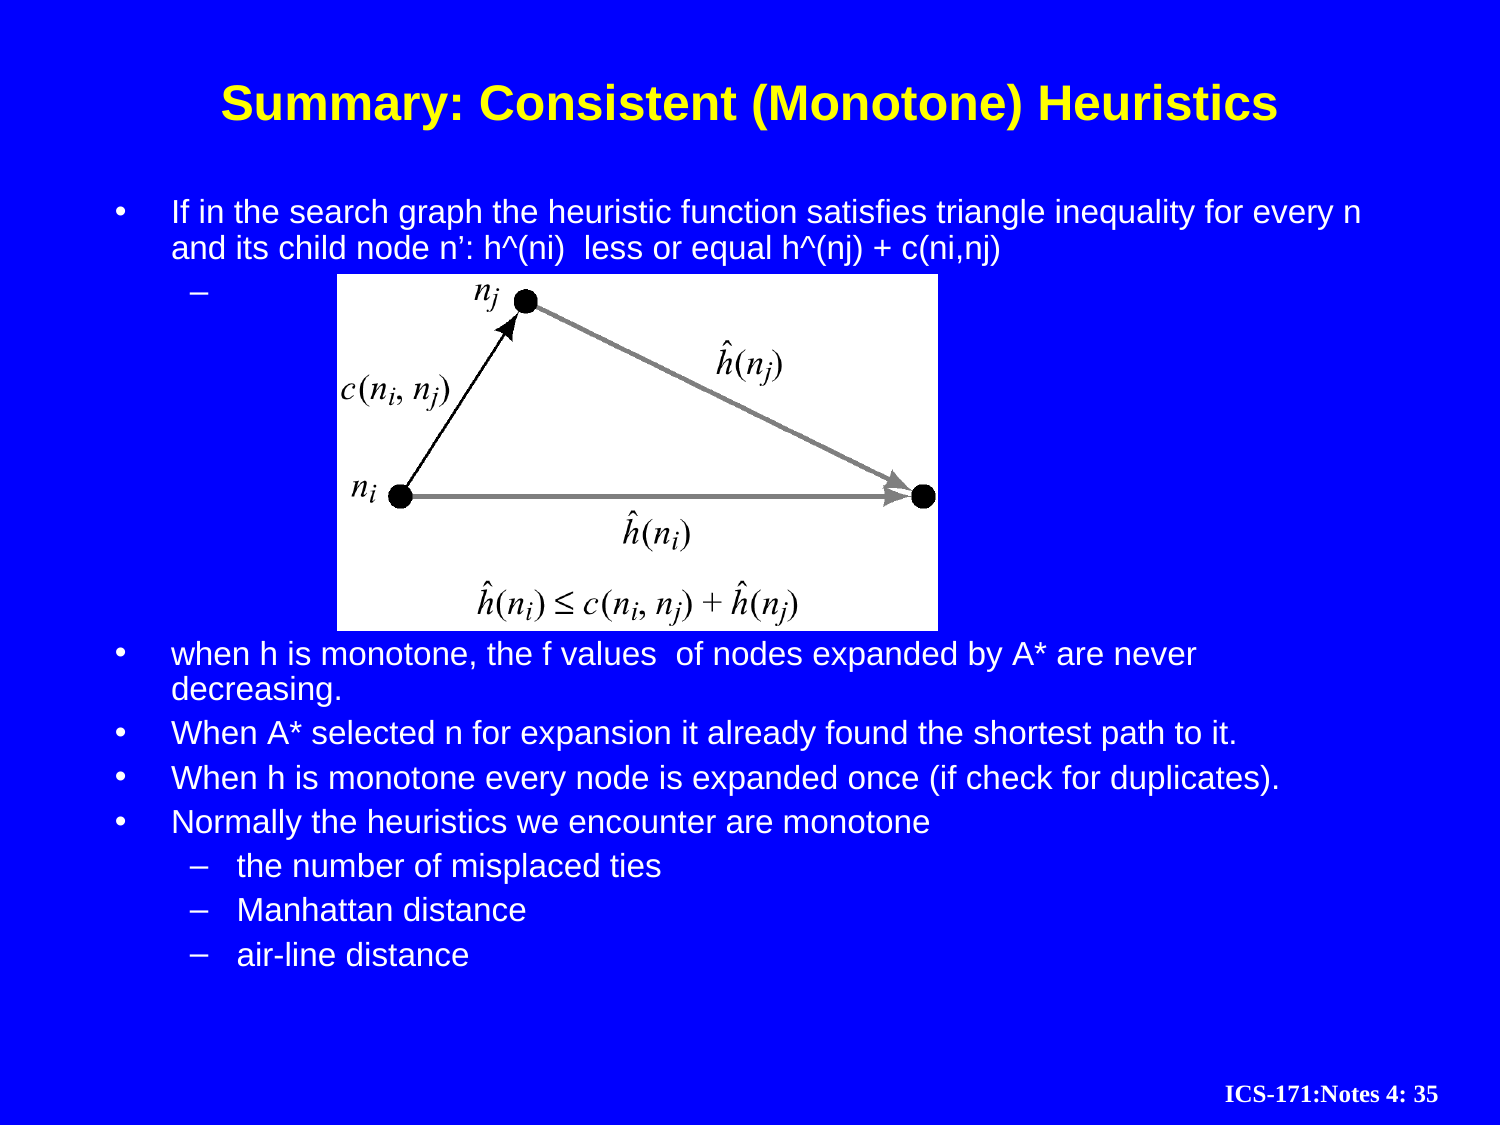

# Summary: Consistent (Monotone) Heuristics
If in the search graph the heuristic function satisfies triangle inequality for every n and its child node n’: h^(ni) less or equal h^(nj) + c(ni,nj)
when h is monotone, the f values of nodes expanded by A* are never decreasing.
When A* selected n for expansion it already found the shortest path to it.
When h is monotone every node is expanded once (if check for duplicates).
Normally the heuristics we encounter are monotone
the number of misplaced ties
Manhattan distance
air-line distance